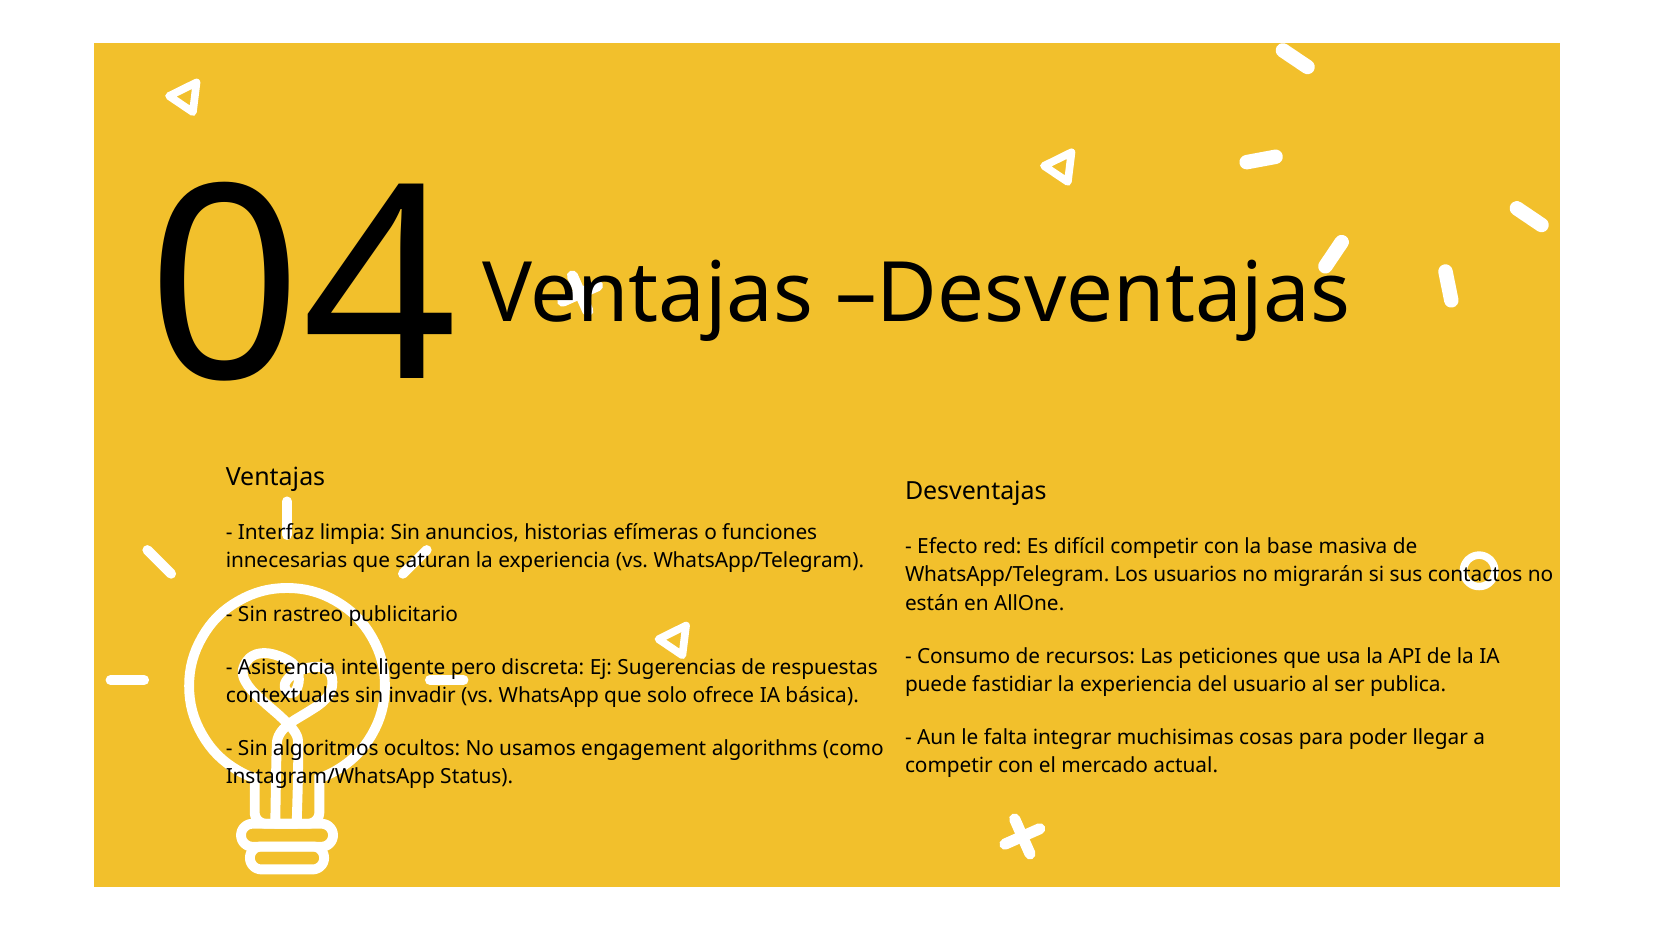

04
# Ventajas –Desventajas
Ventajas
- Interfaz limpia: Sin anuncios, historias efímeras o funciones innecesarias que saturan la experiencia (vs. WhatsApp/Telegram).
- Sin rastreo publicitario
- Asistencia inteligente pero discreta: Ej: Sugerencias de respuestas contextuales sin invadir (vs. WhatsApp que solo ofrece IA básica).
- Sin algoritmos ocultos: No usamos engagement algorithms (como Instagram/WhatsApp Status).
Desventajas
- Efecto red: Es difícil competir con la base masiva de WhatsApp/Telegram. Los usuarios no migrarán si sus contactos no están en AllOne.
- Consumo de recursos: Las peticiones que usa la API de la IA puede fastidiar la experiencia del usuario al ser publica.
- Aun le falta integrar muchisimas cosas para poder llegar a competir con el mercado actual.